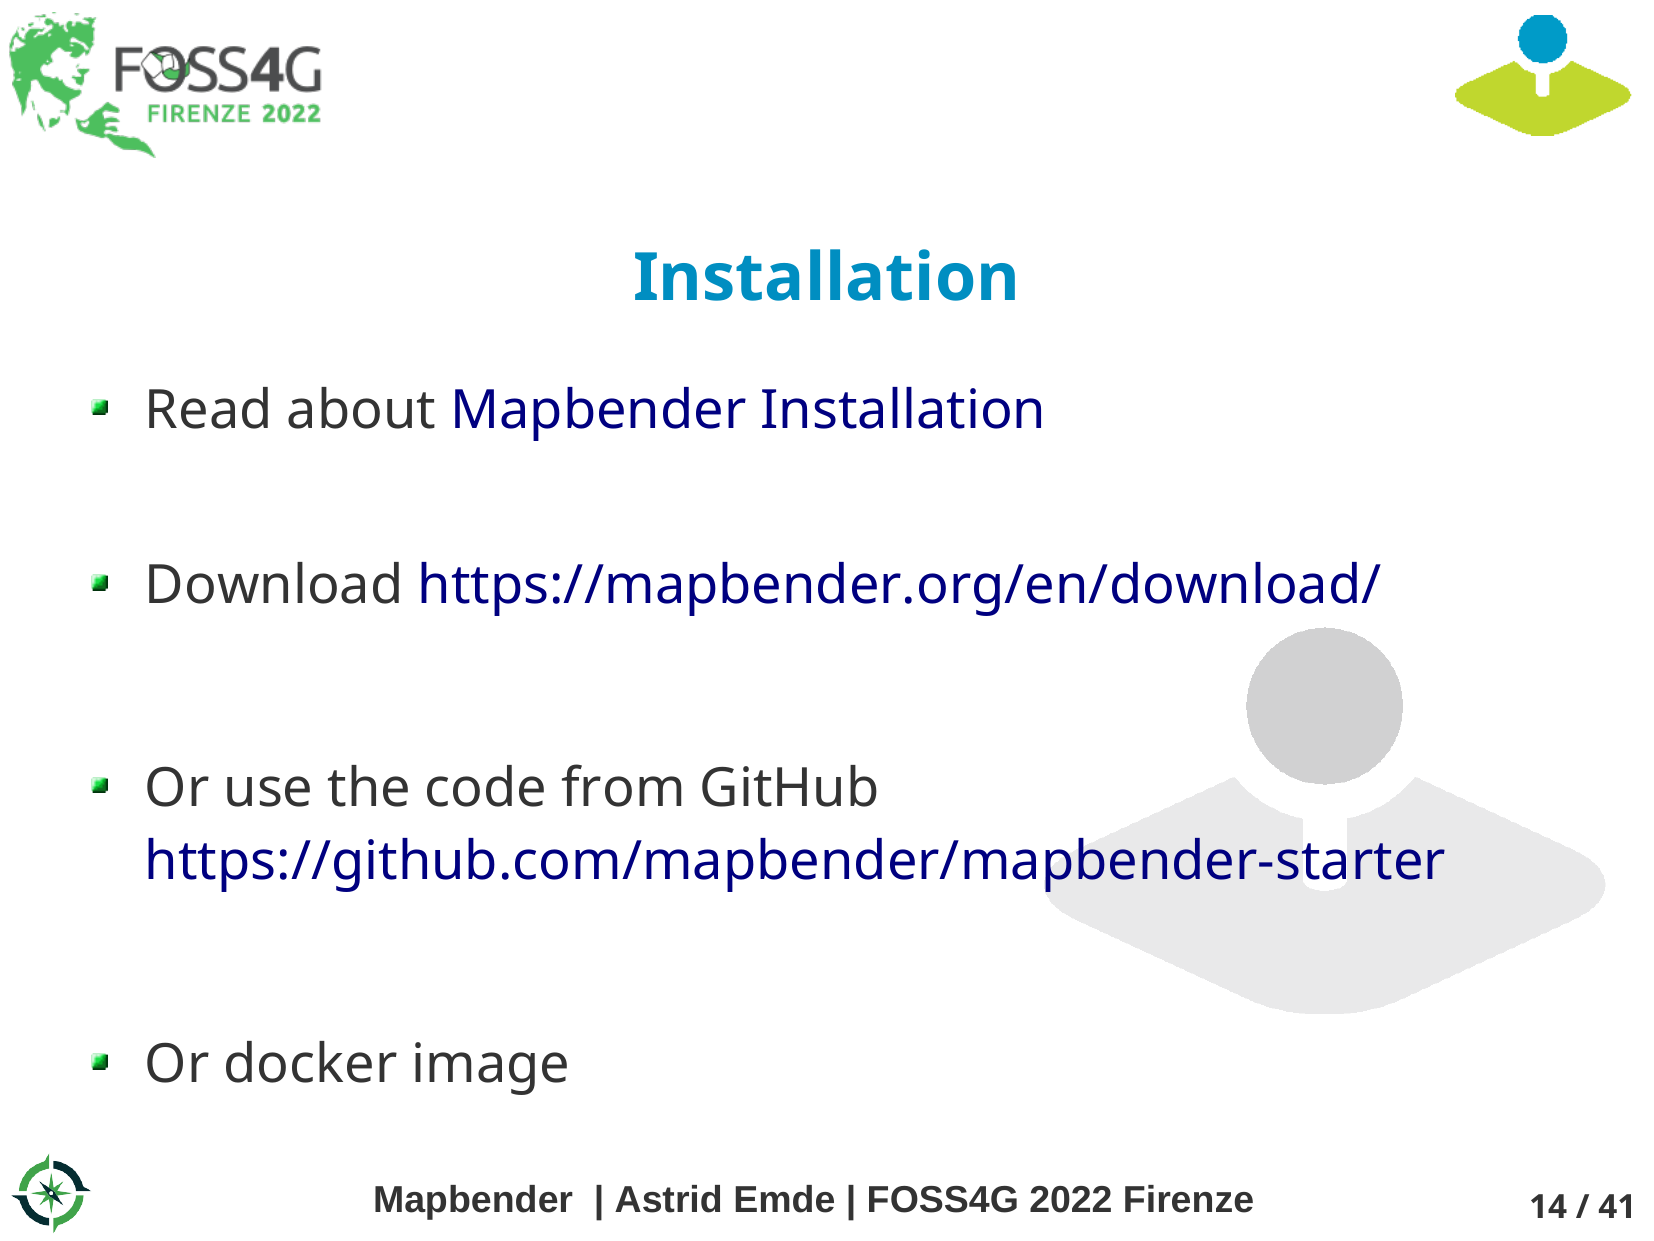

# Installation
Read about Mapbender Installation
Download https://mapbender.org/en/download/
Or use the code from GitHubhttps://github.com/mapbender/mapbender-starter
Or docker image